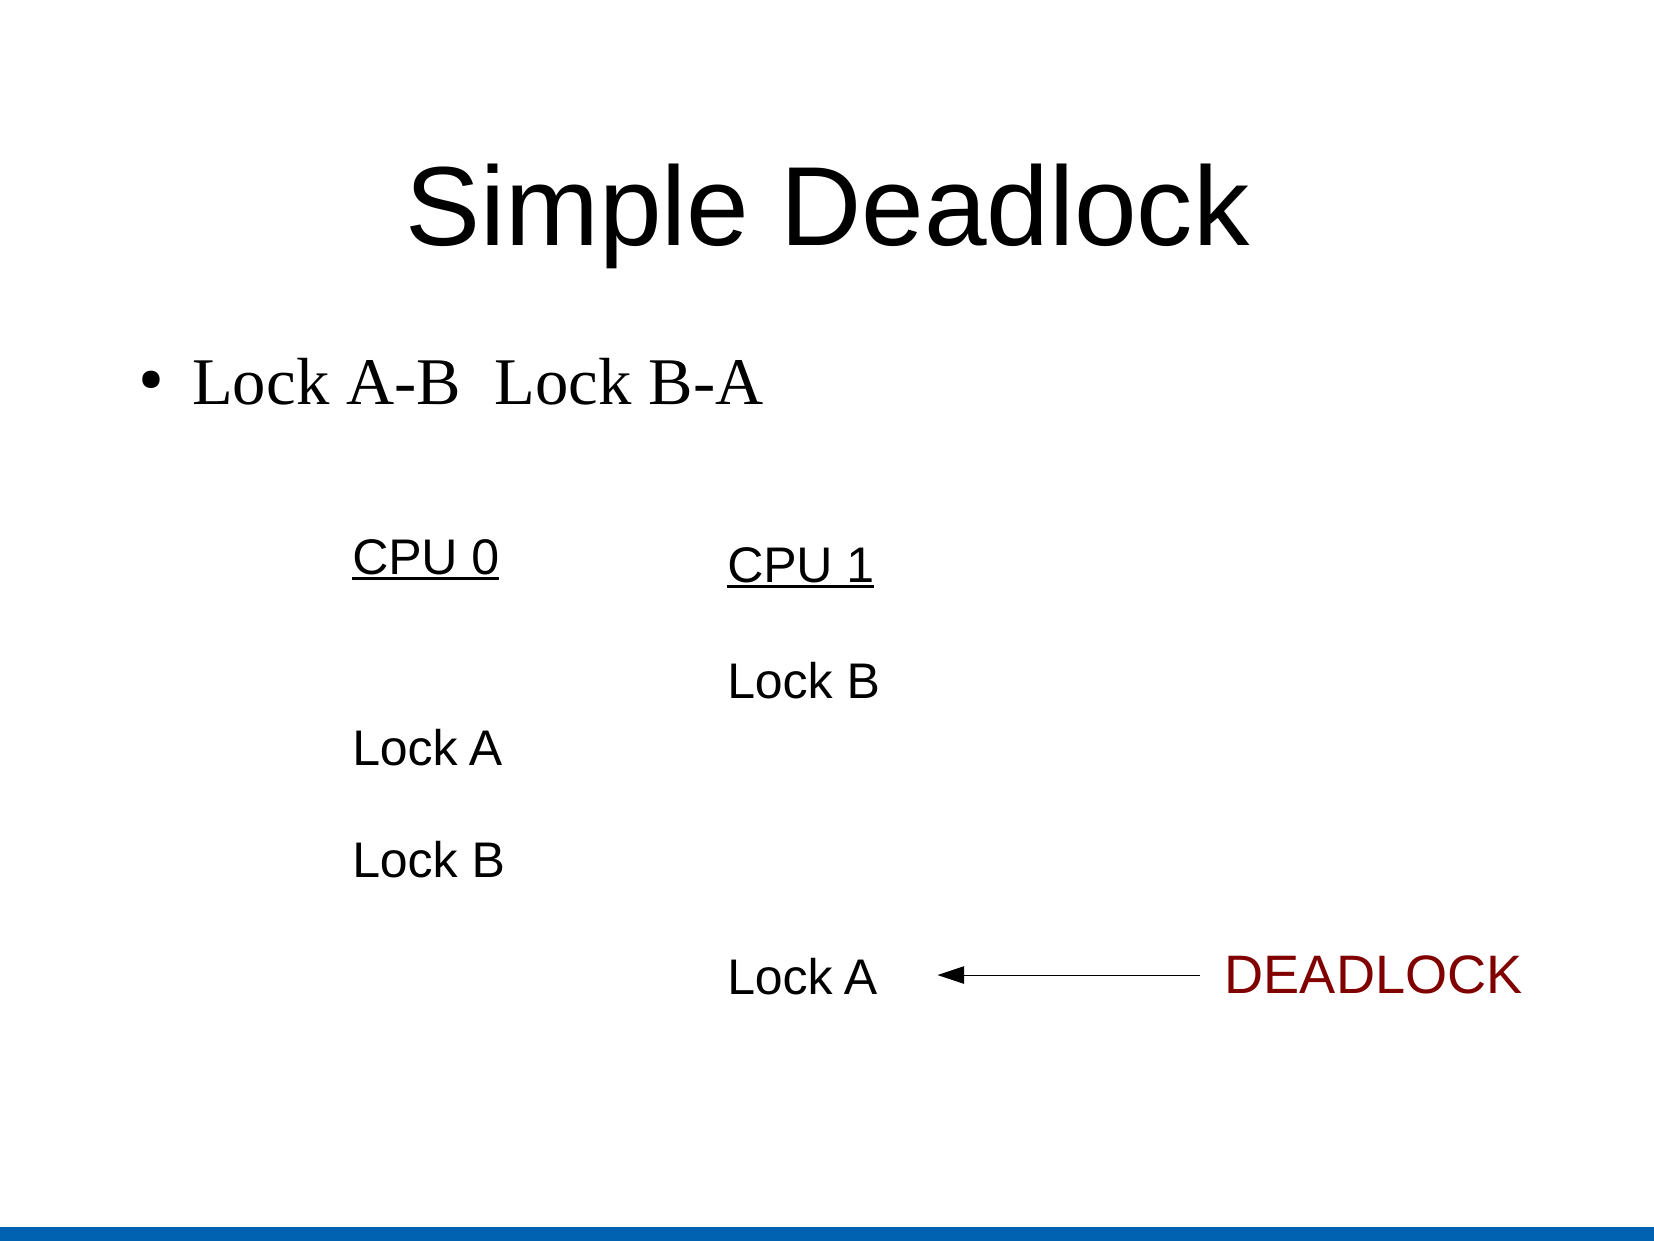

# Simple Deadlock
Lock A-B Lock B-A
CPU 0
CPU 1
Lock B
Lock A
Lock B
DEADLOCK
Lock A